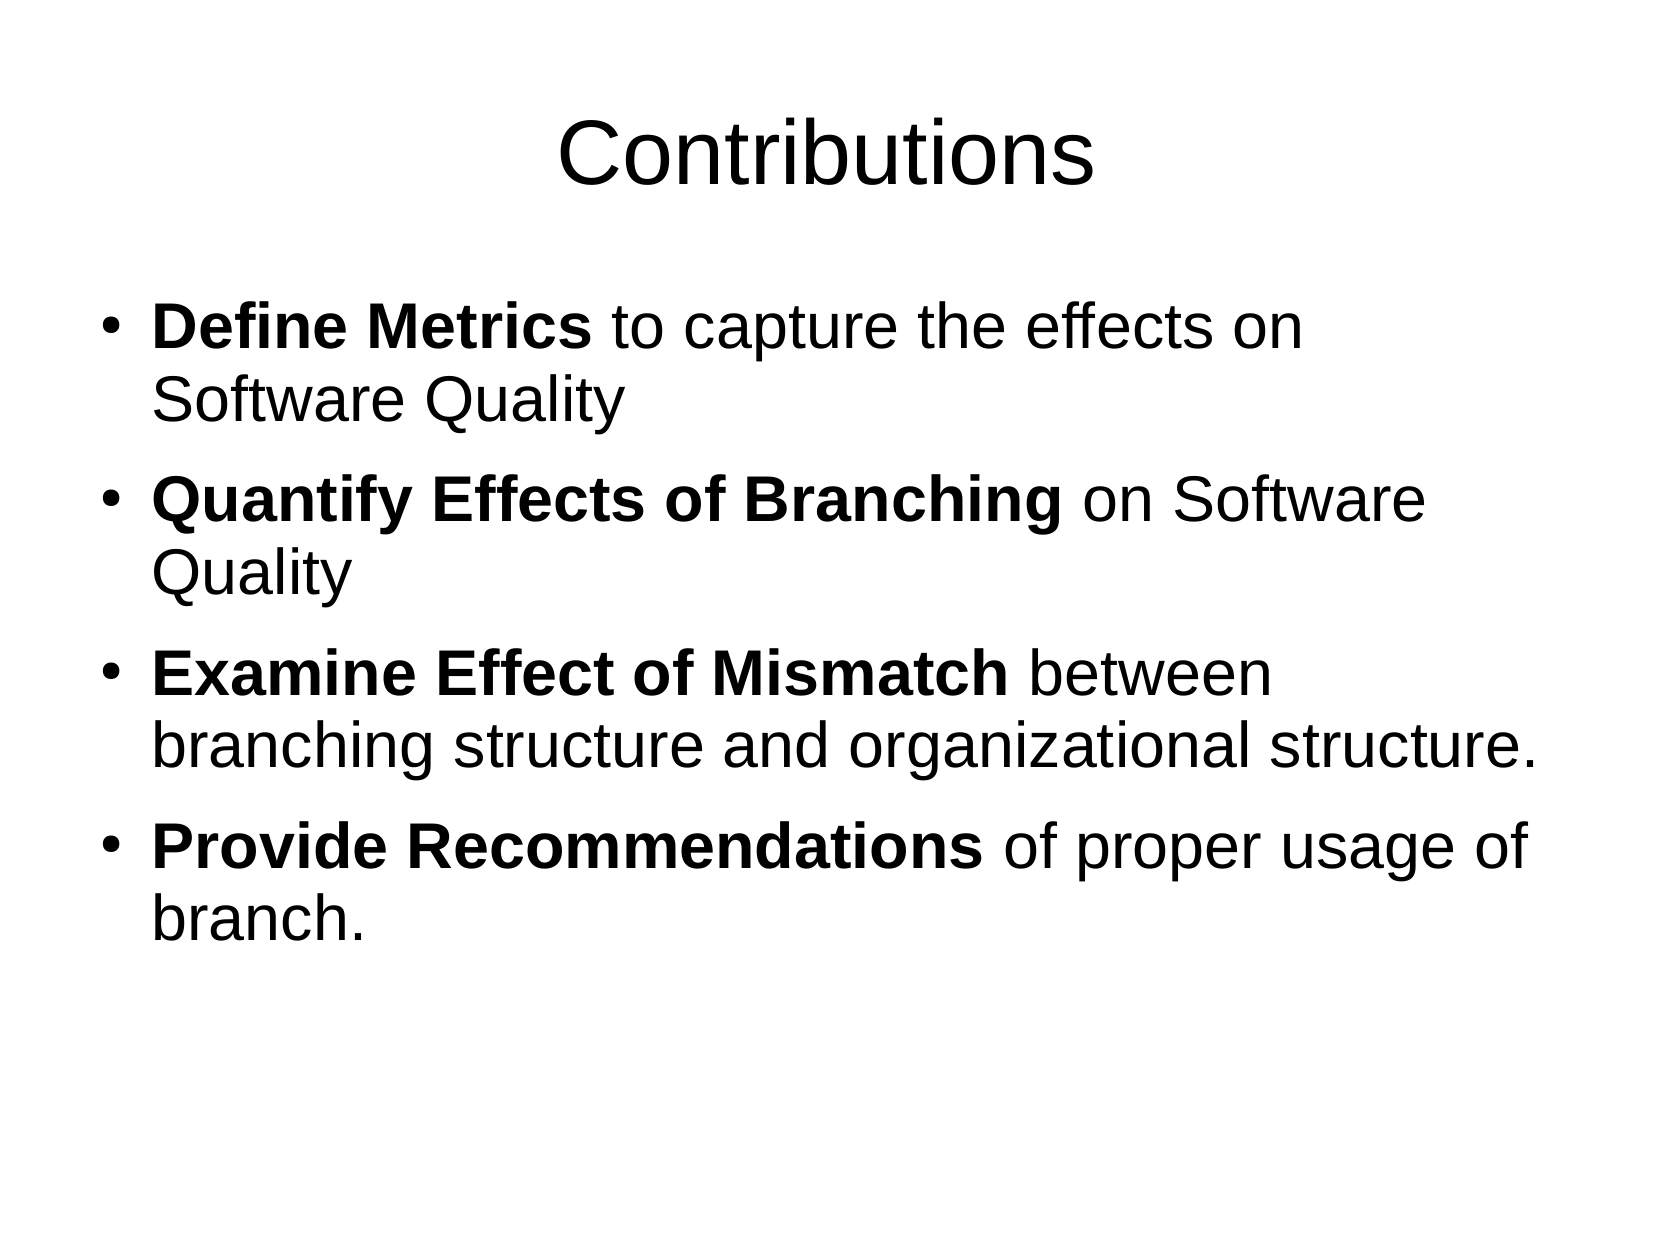

# Contributions
Define Metrics to capture the effects on Software Quality
Quantify Effects of Branching on Software Quality
Examine Effect of Mismatch between branching structure and organizational structure.
Provide Recommendations of proper usage of branch.